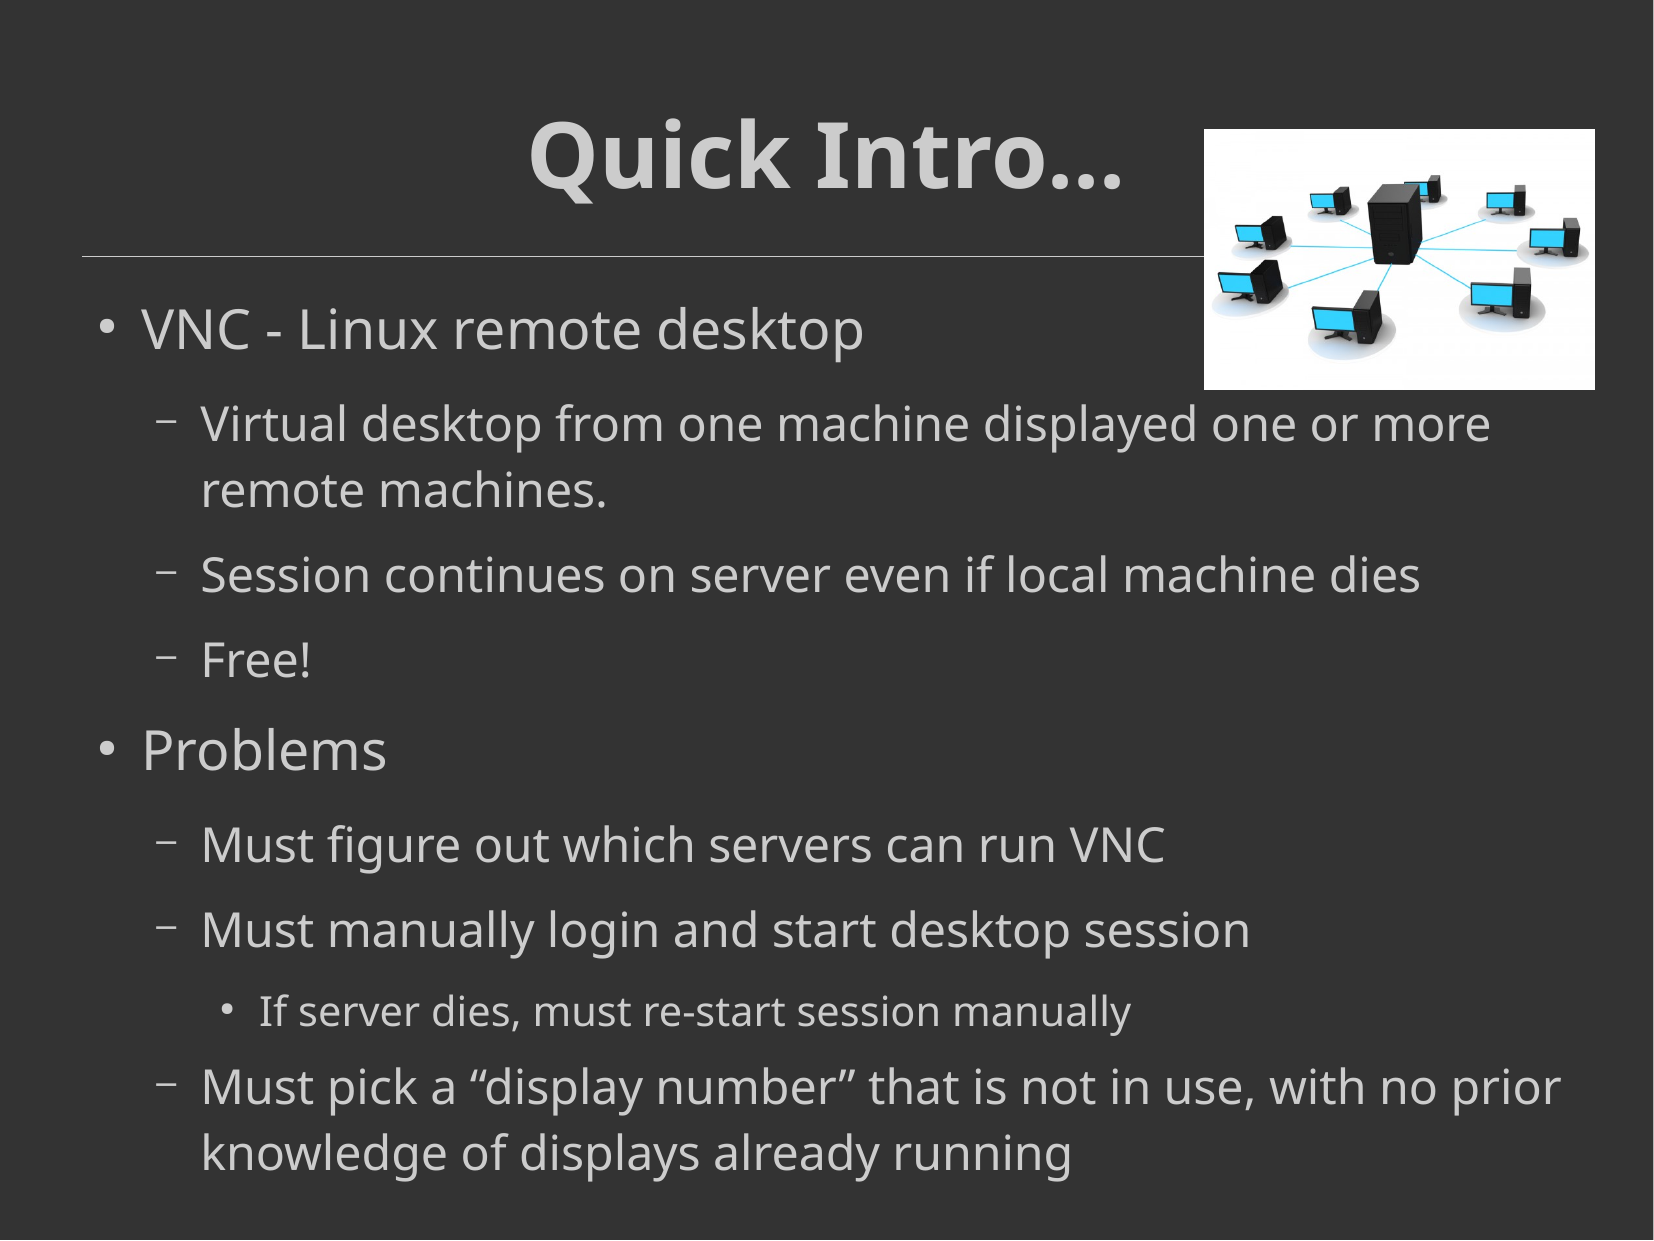

# Quick Intro...
VNC - Linux remote desktop
Virtual desktop from one machine displayed one or more remote machines.
Session continues on server even if local machine dies
Free!
Problems
Must figure out which servers can run VNC
Must manually login and start desktop session
If server dies, must re-start session manually
Must pick a “display number” that is not in use, with no prior knowledge of displays already running